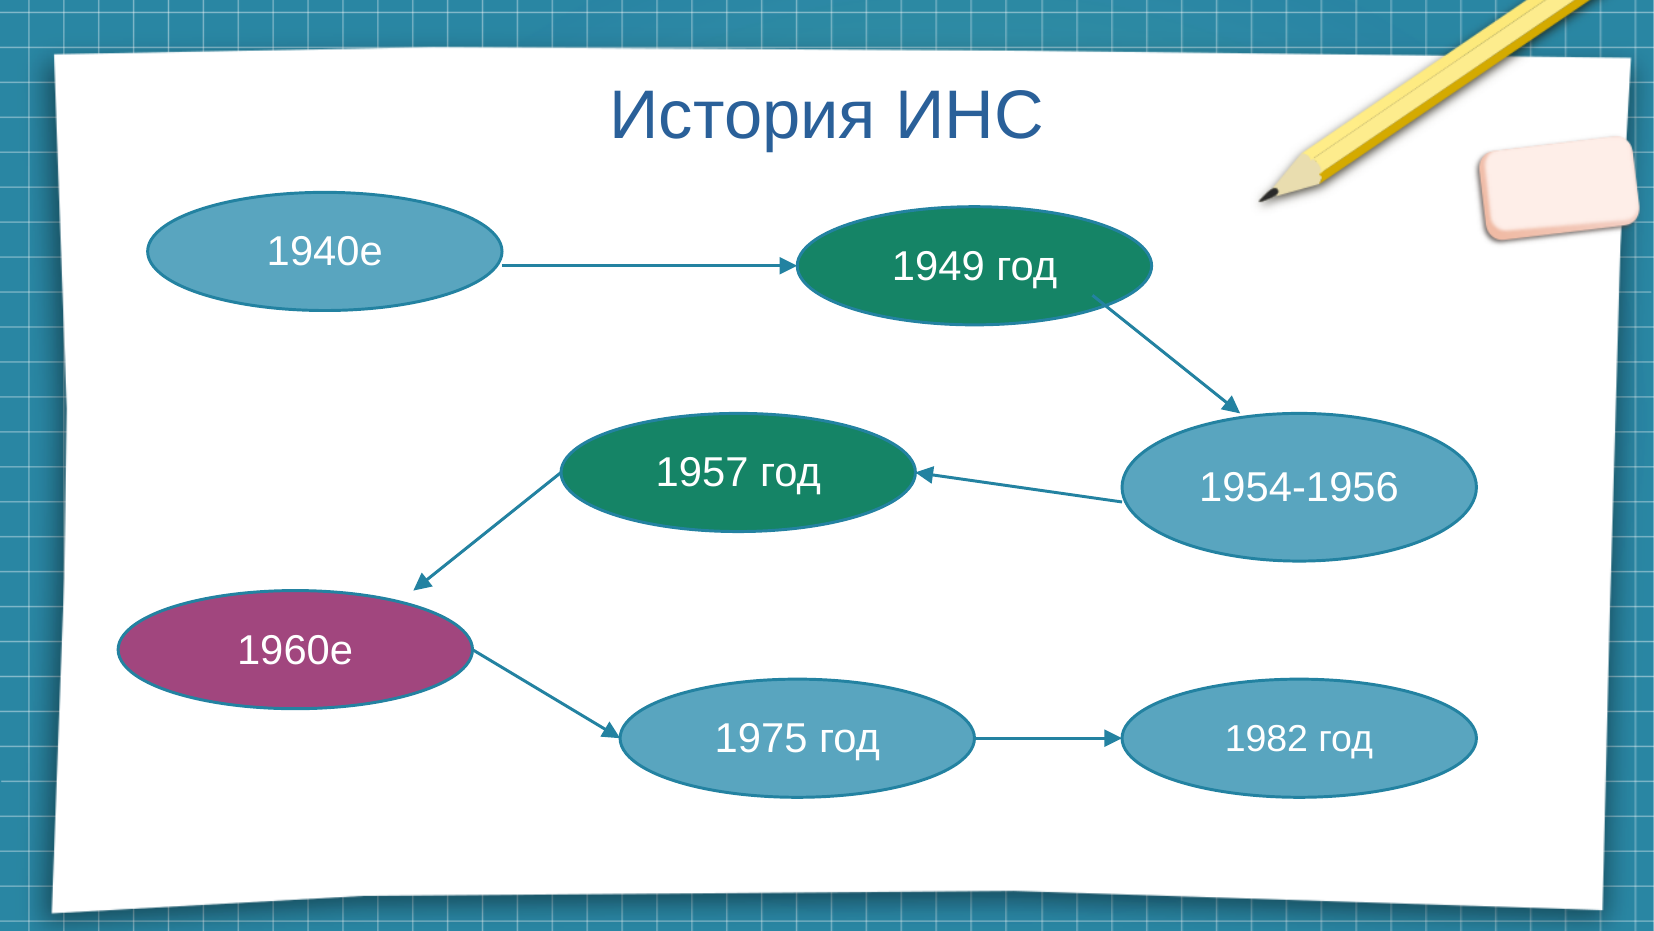

# История ИНС
1940е
1949 год
1957 год
1954-1956
1960е
1975 год
1982 год